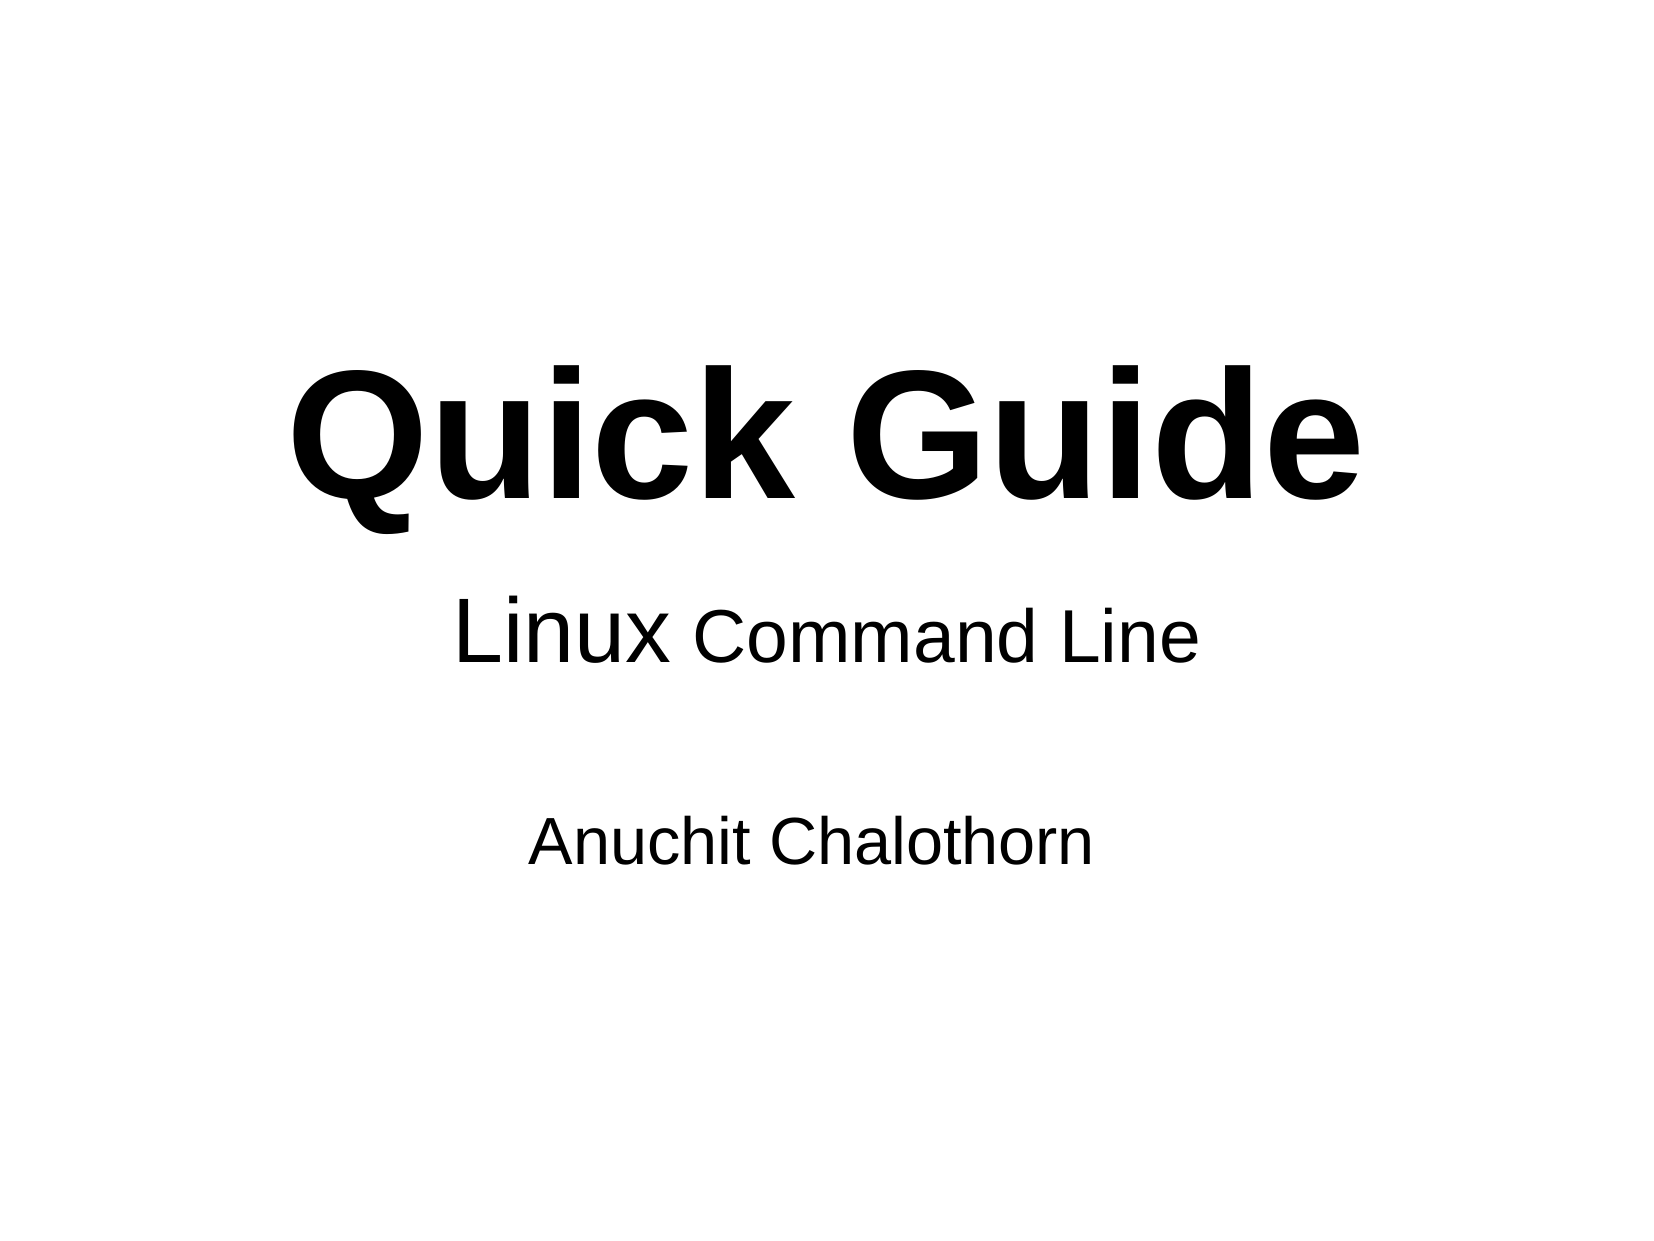

# Quick Guide Linux Command Line
Anuchit Chalothorn